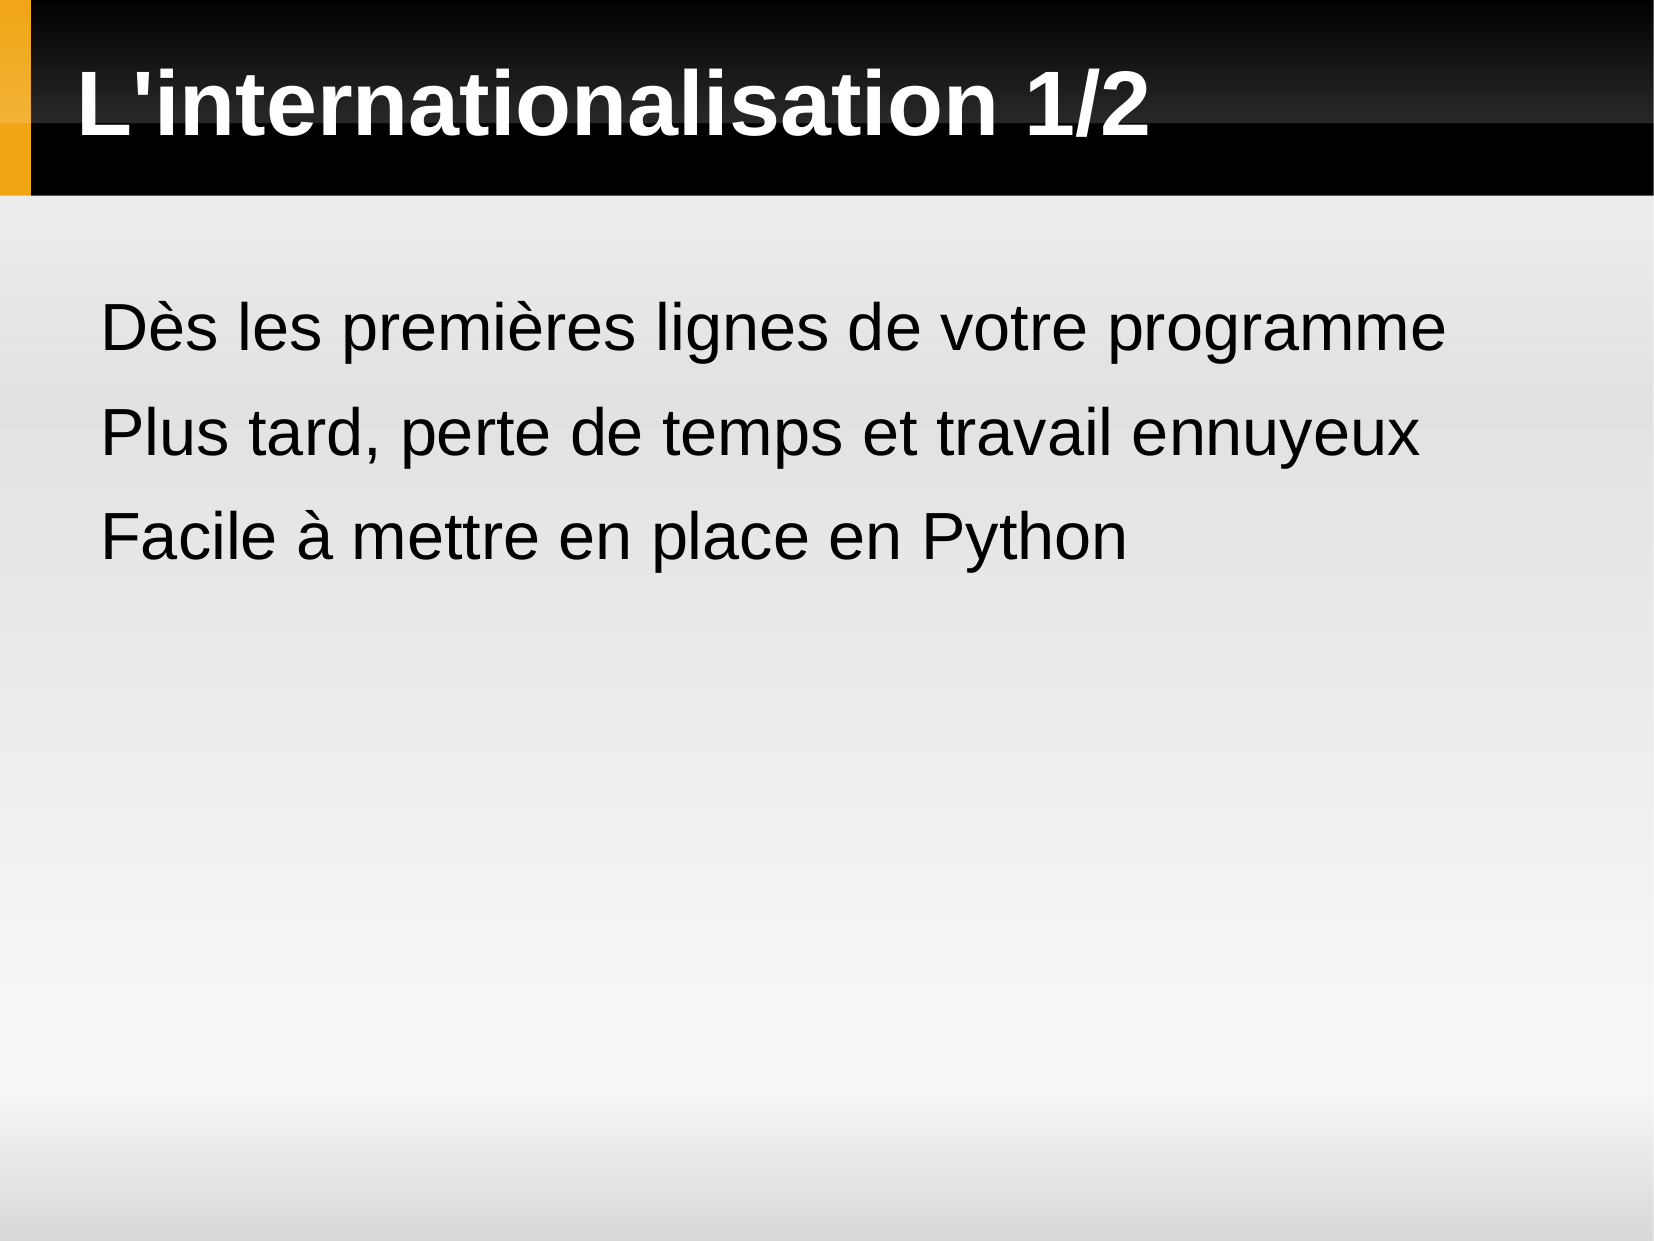

# L'internationalisation 1/2
Dès les premières lignes de votre programme
Plus tard, perte de temps et travail ennuyeux
Facile à mettre en place en Python